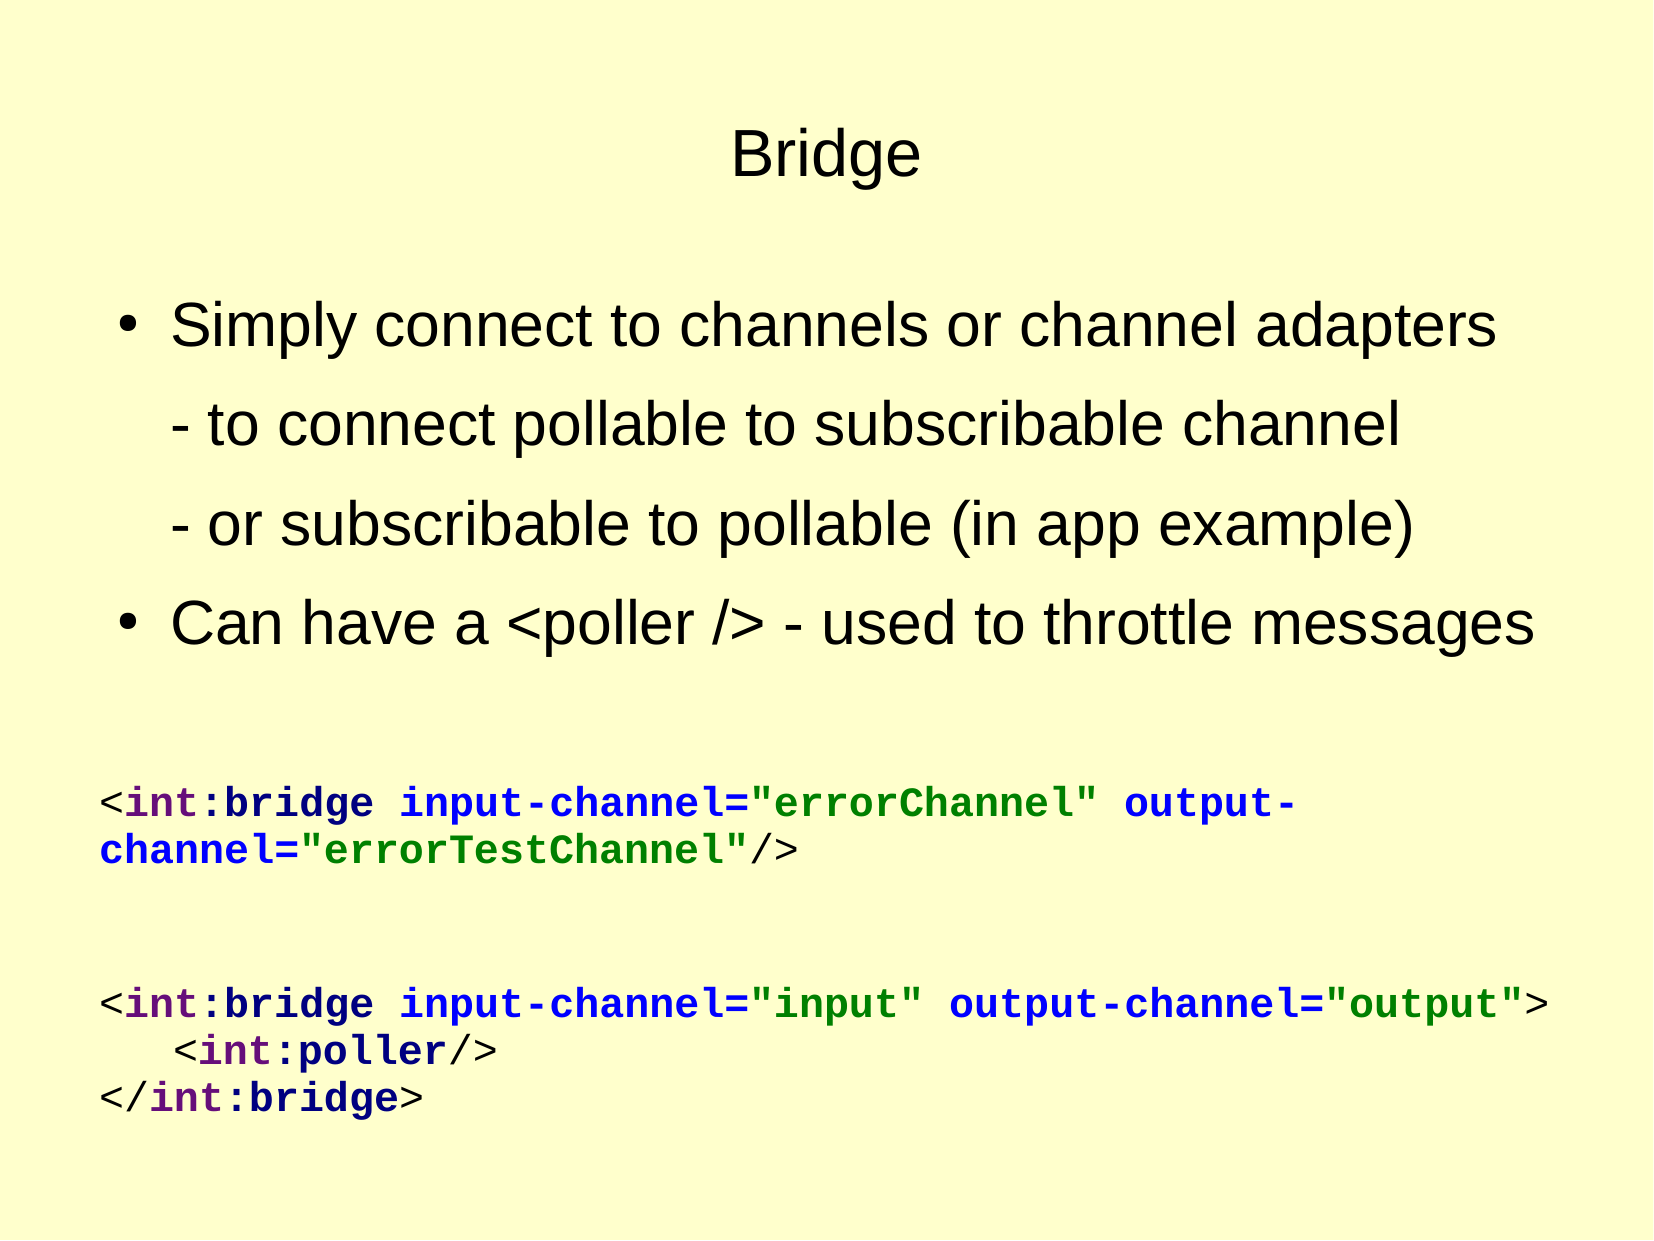

# Bridge
Simply connect to channels or channel adapters
- to connect pollable to subscribable channel
- or subscribable to pollable (in app example)
Can have a <poller /> - used to throttle messages
<int:bridge input-channel="errorChannel" output-channel="errorTestChannel"/>
<int:bridge input-channel="input" output-channel="output">
	<int:poller/>
</int:bridge>